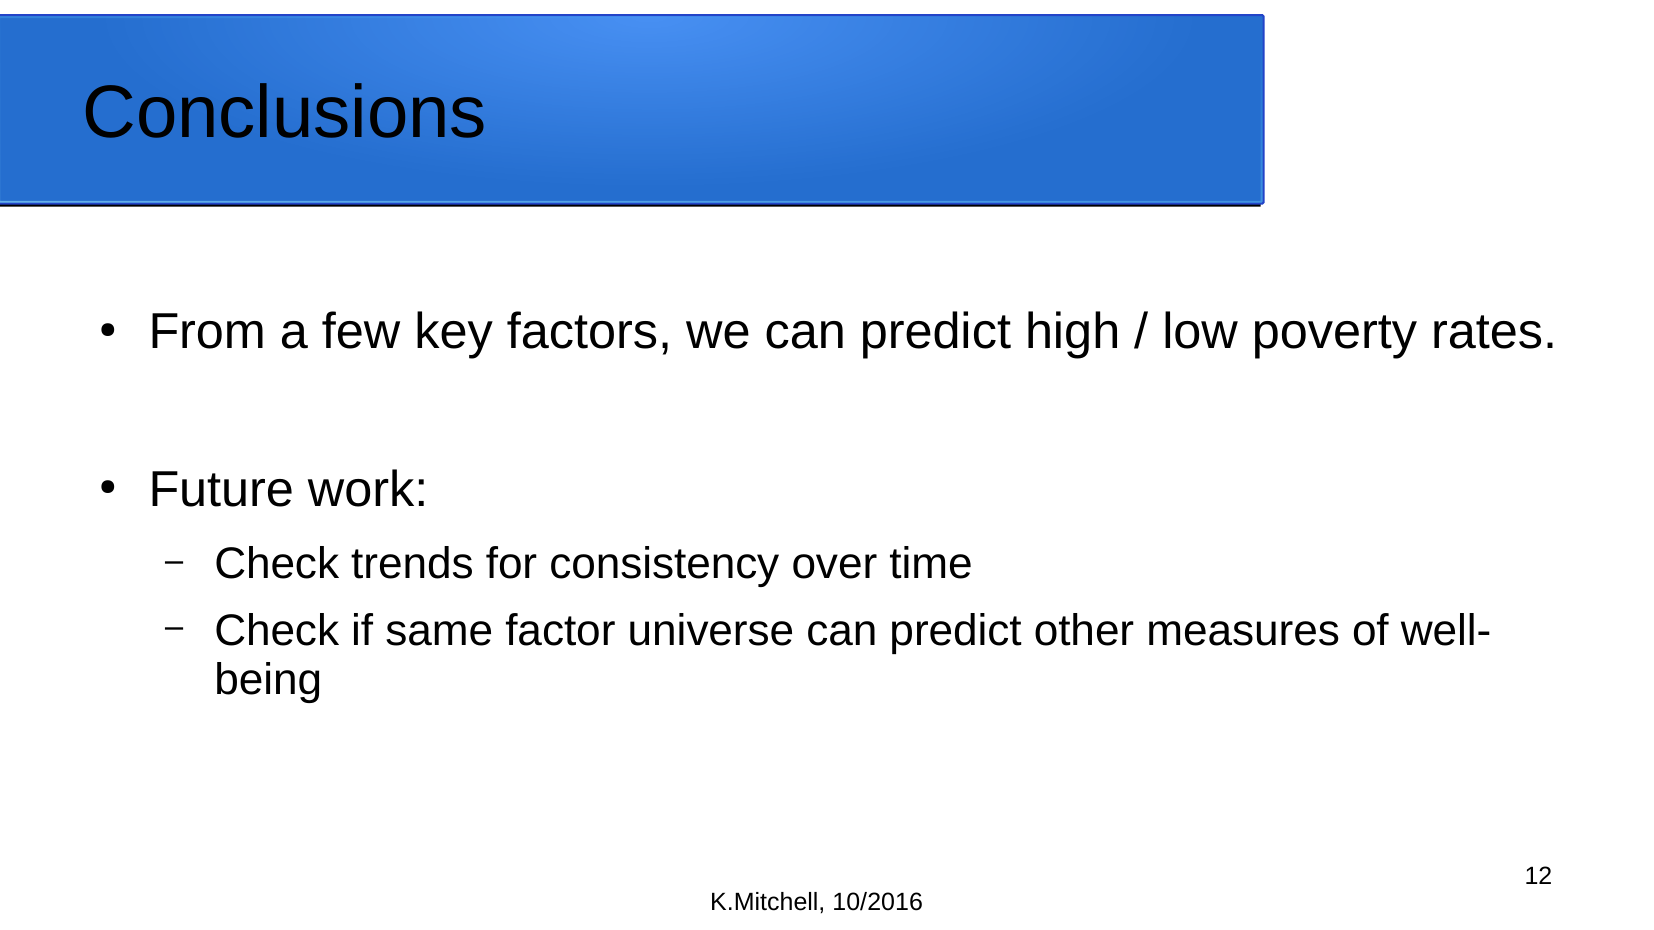

# Conclusions
From a few key factors, we can predict high / low poverty rates.
Future work:
Check trends for consistency over time
Check if same factor universe can predict other measures of well-being